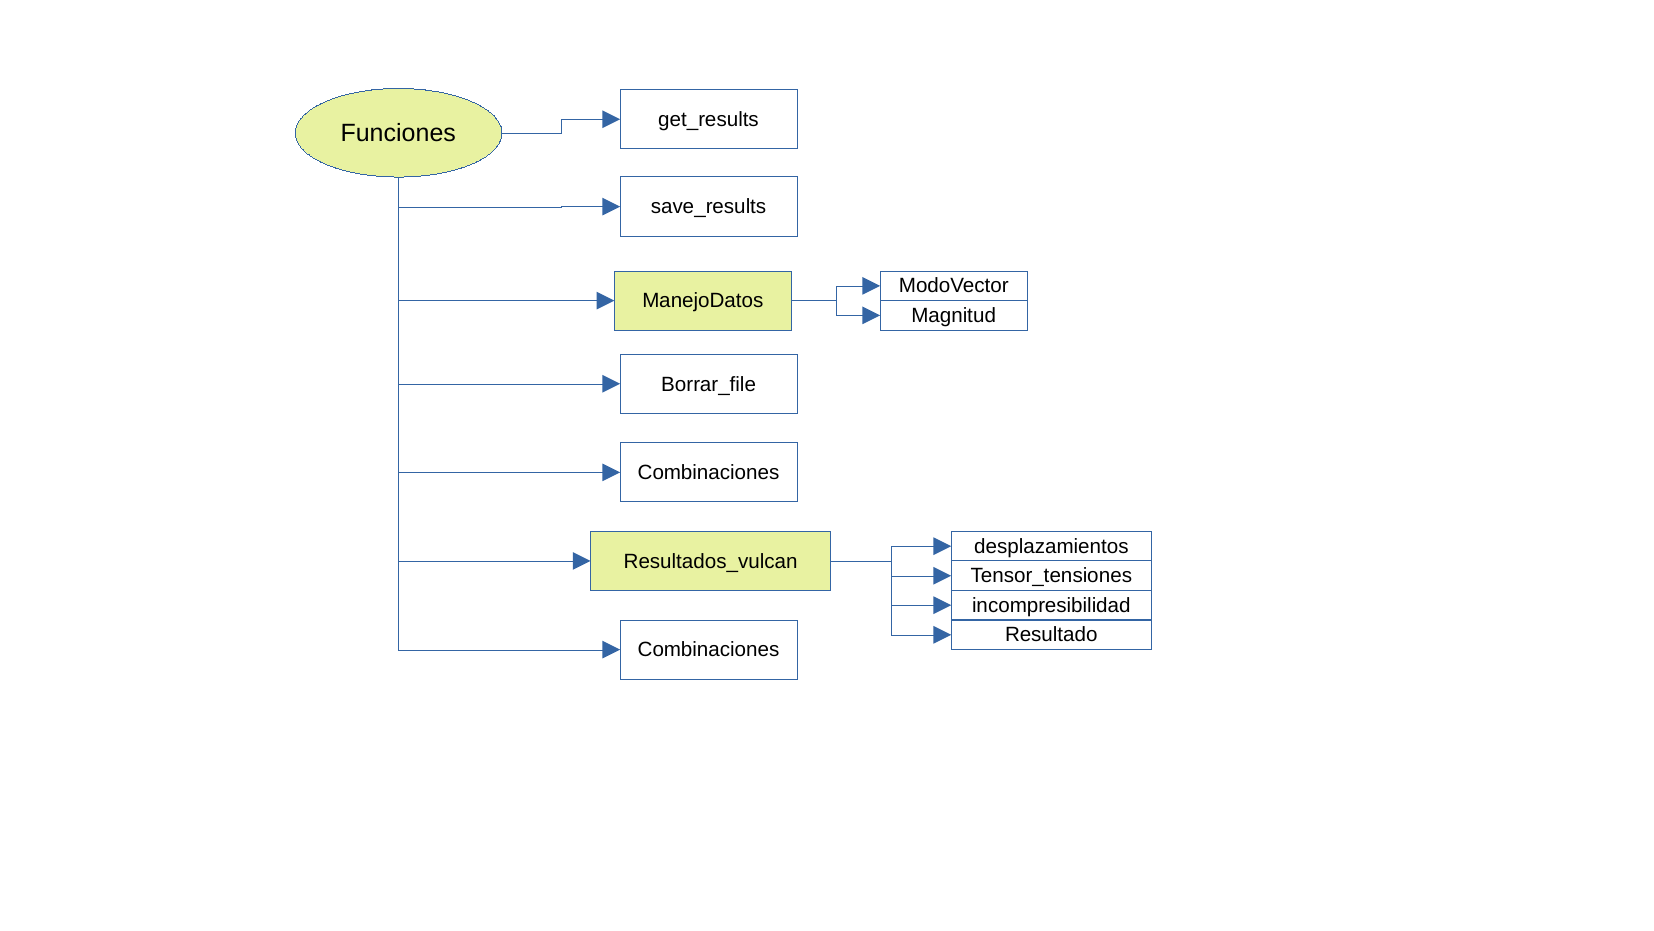

Funciones
get_results
save_results
ManejoDatos
ModoVector
Magnitud
Borrar_file
Combinaciones
Resultados_vulcan
desplazamientos
Tensor_tensiones
incompresibilidad
Combinaciones
Resultado